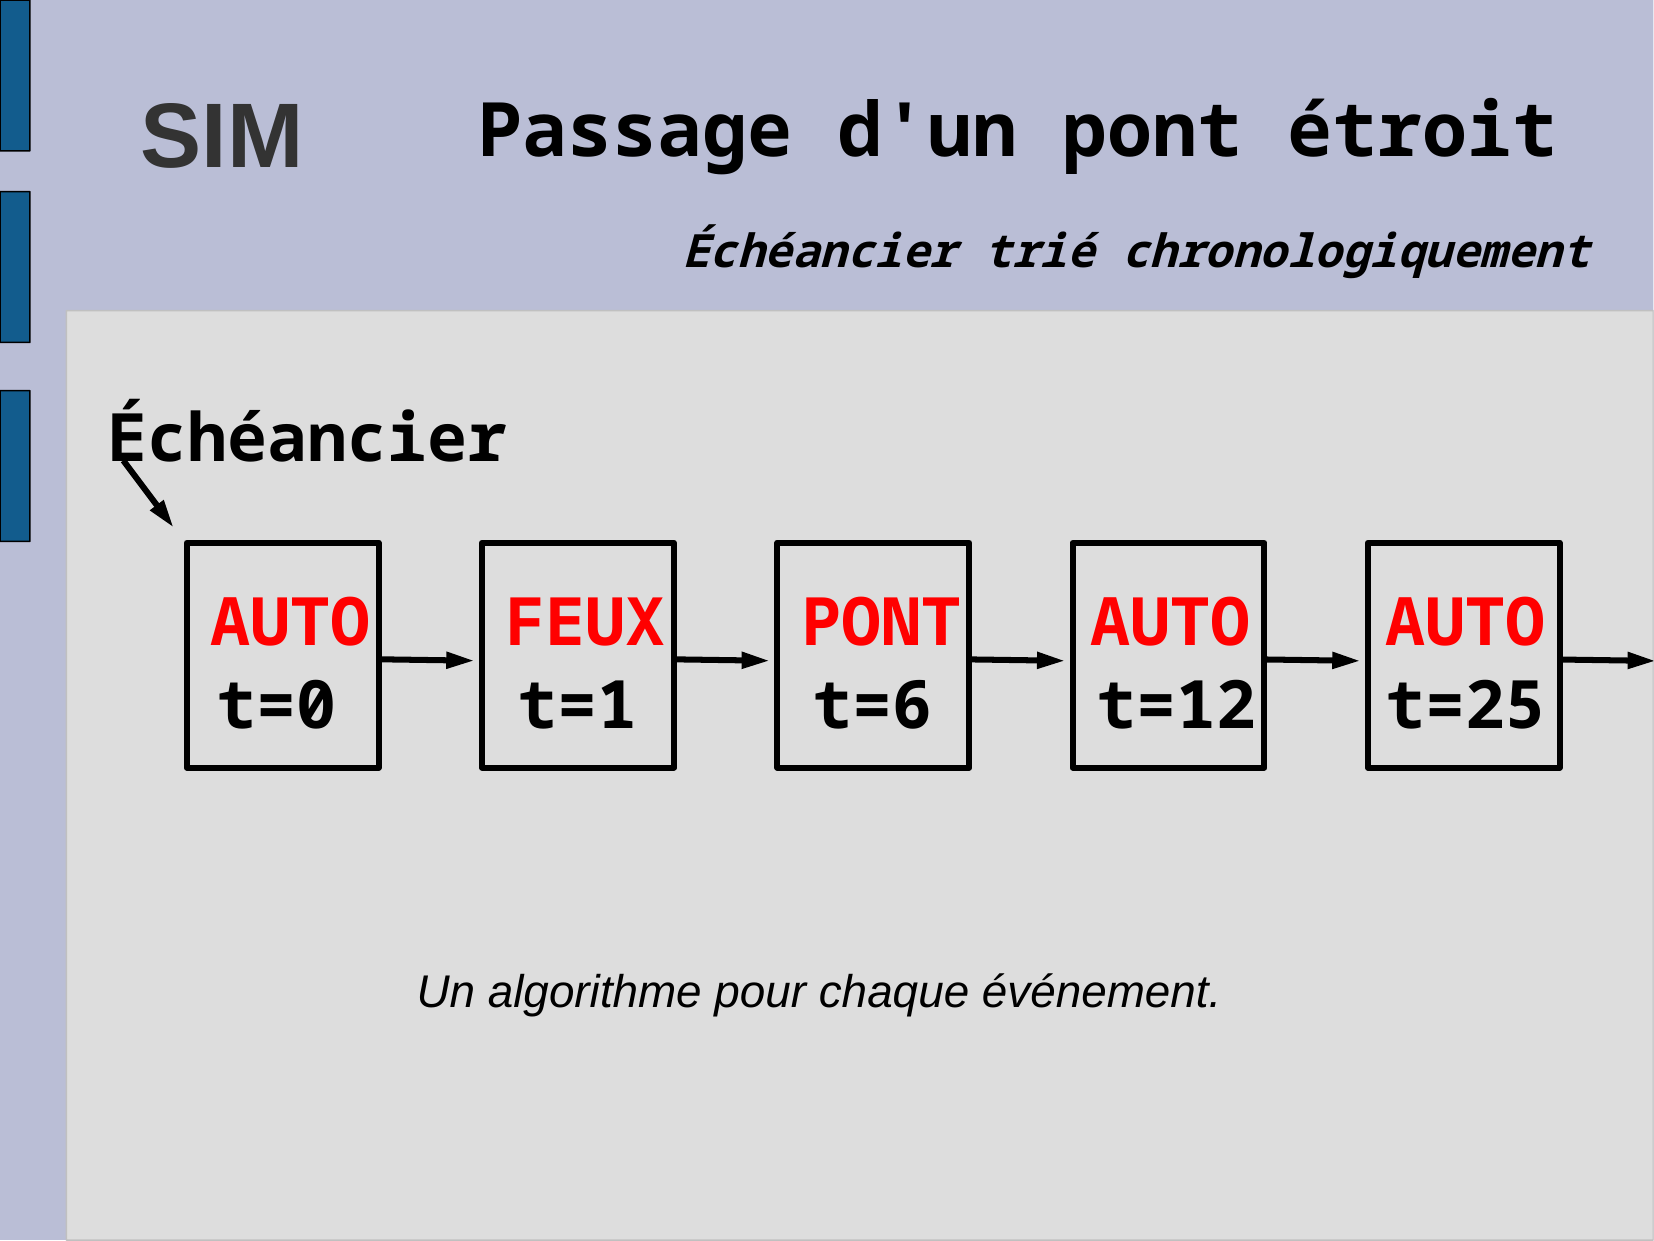

# SIM
Passage d'un pont étroit
Échéancier trié chronologiquement
Échéancier
AUTO
FEUX
PONT
AUTO
AUTO
t=0
t=1
t=6
t=12
t=25
Un algorithme pour chaque événement.